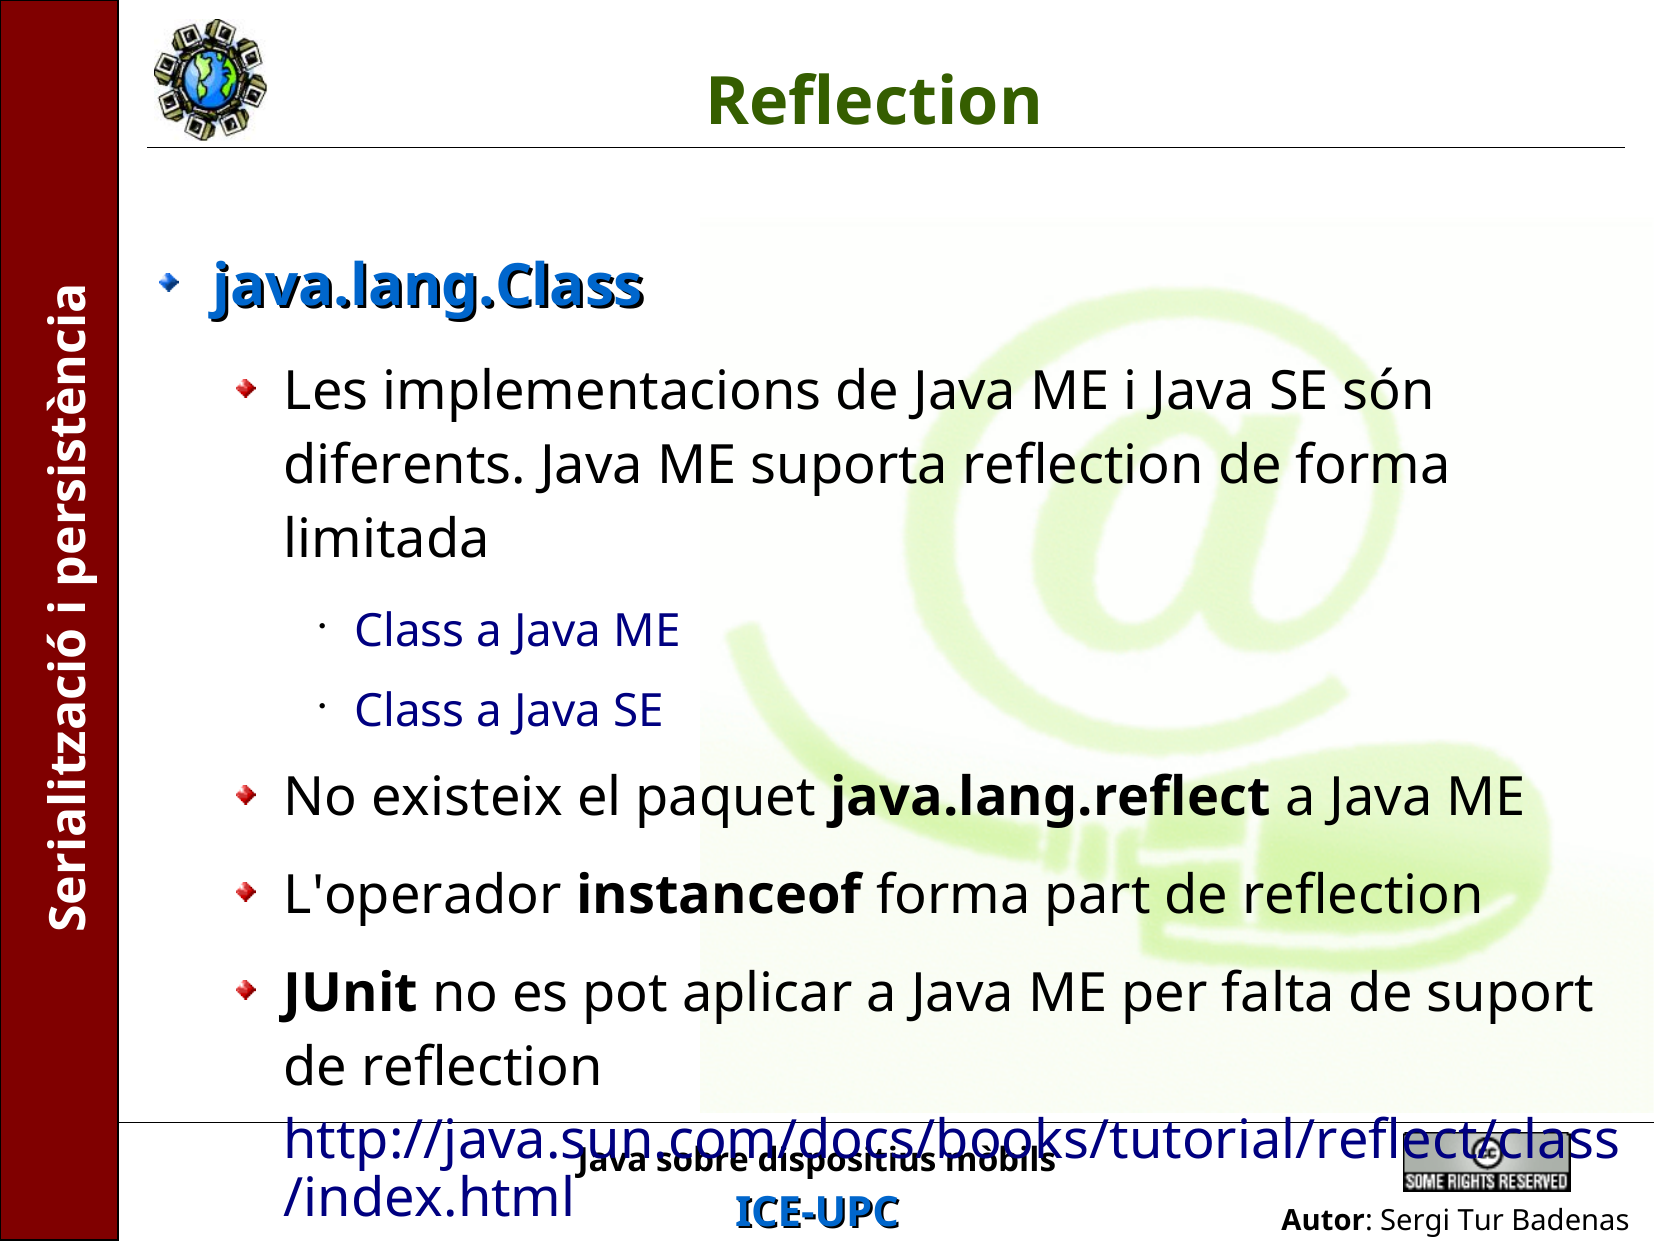

# Reflection
java.lang.Class
Les implementacions de Java ME i Java SE són diferents. Java ME suporta reflection de forma limitada
Class a Java ME
Class a Java SE
No existeix el paquet java.lang.reflect a Java ME
L'operador instanceof forma part de reflection
JUnit no es pot aplicar a Java ME per falta de suport de reflectionhttp://java.sun.com/docs/books/tutorial/reflect/class/index.html